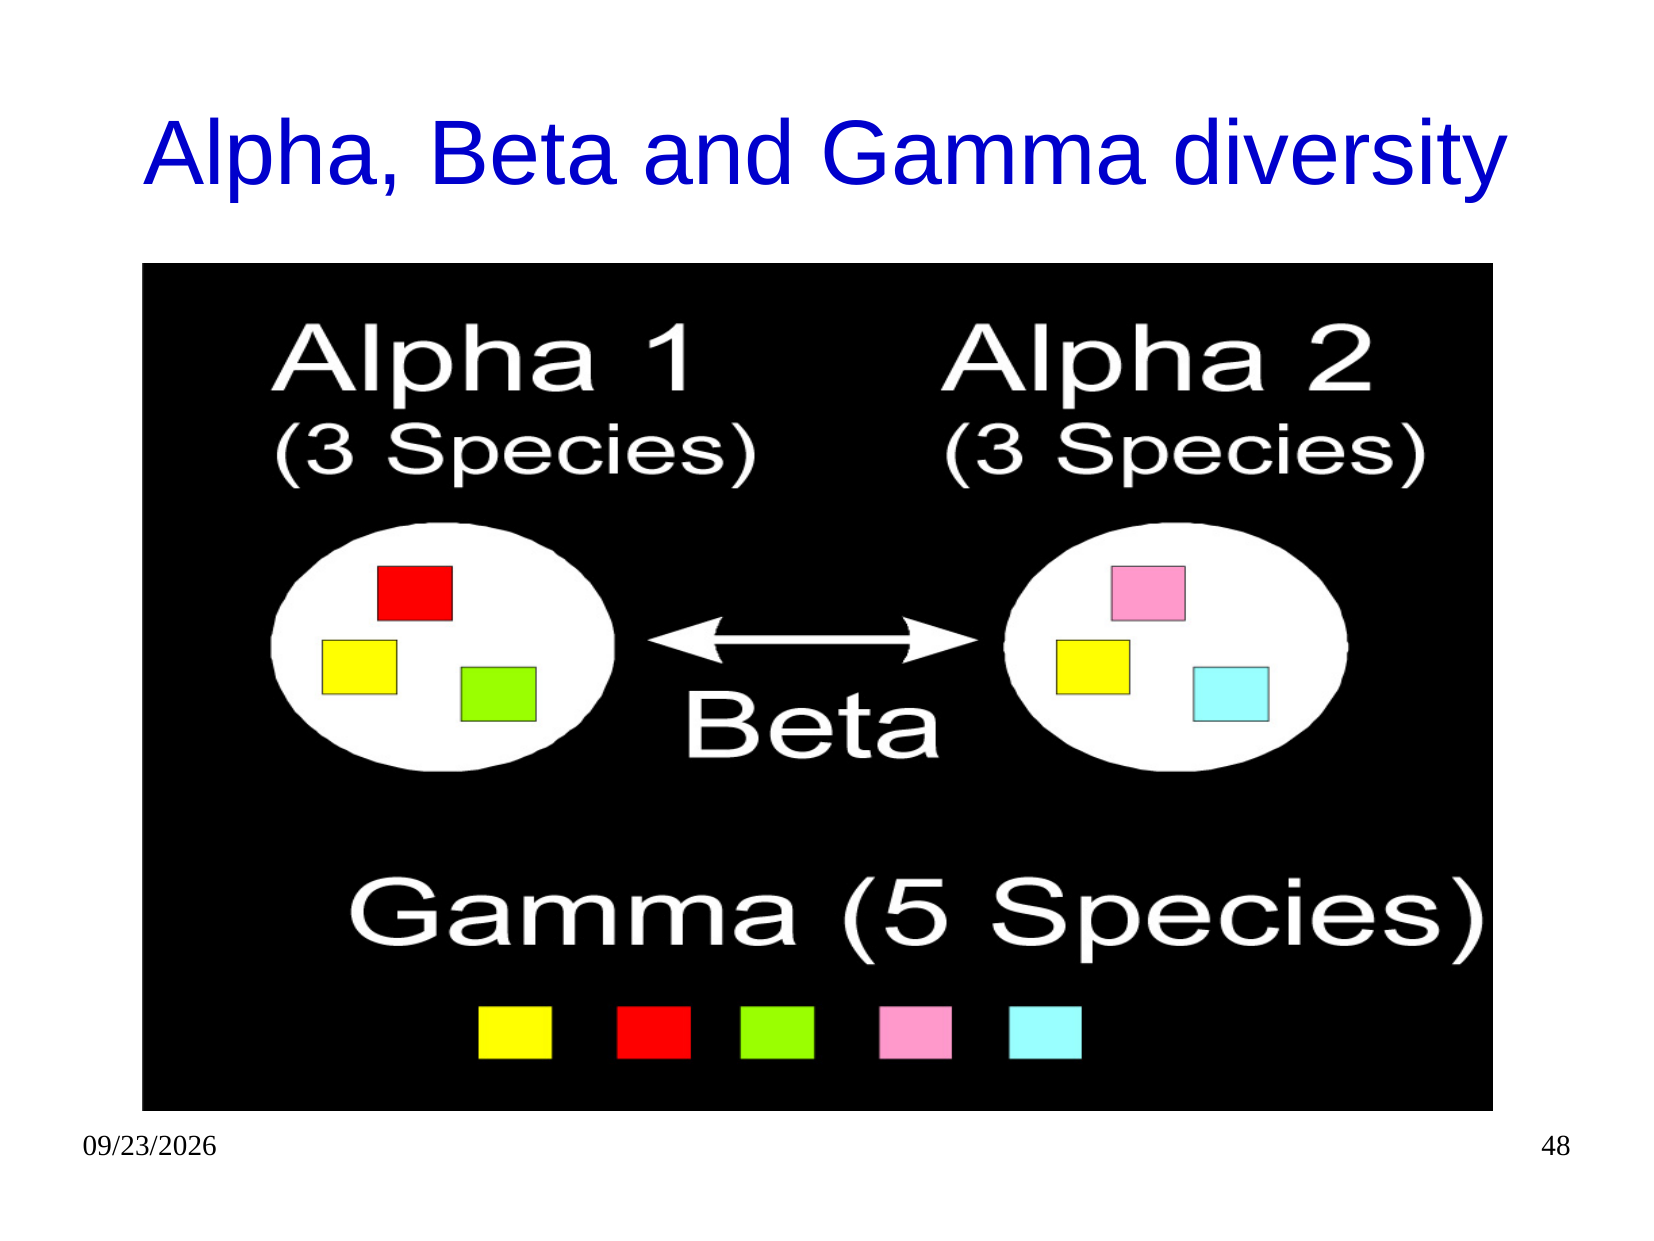

# Alpha, Beta and Gamma diversity
48